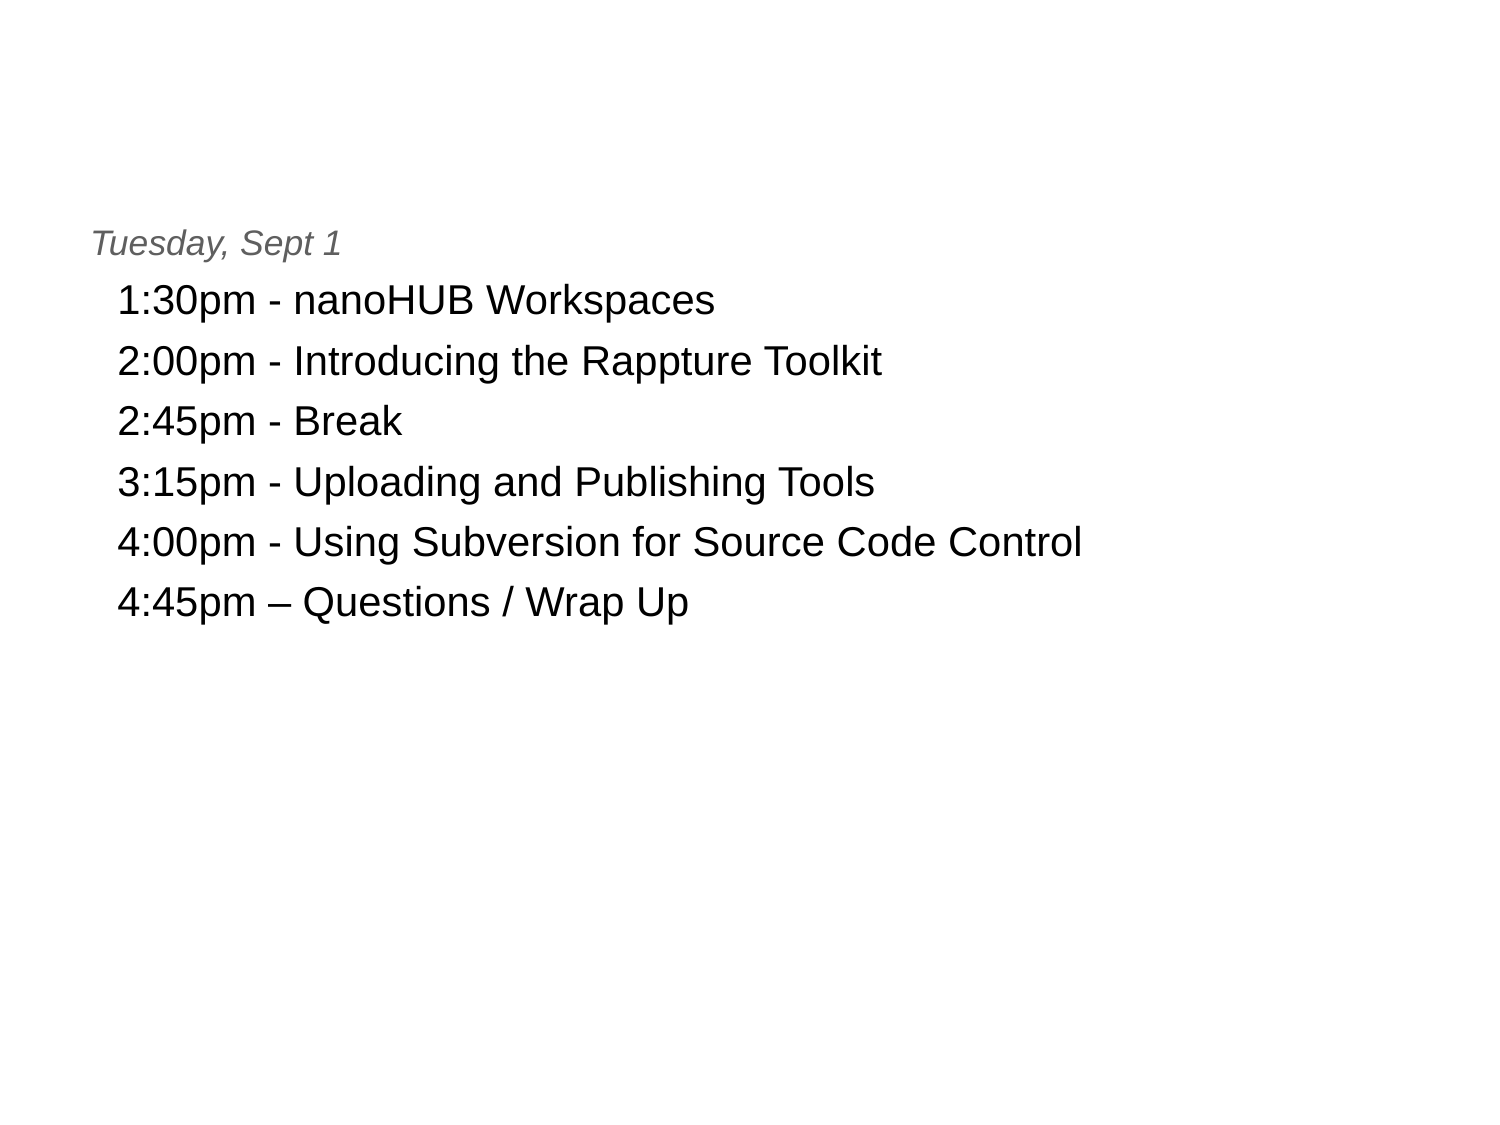

Agenda
Tuesday, Sept 1
1:30pm - nanoHUB Workspaces
2:00pm - Introducing the Rappture Toolkit
2:45pm - Break
3:15pm - Uploading and Publishing Tools
4:00pm - Using Subversion for Source Code Control
4:45pm – Questions / Wrap Up